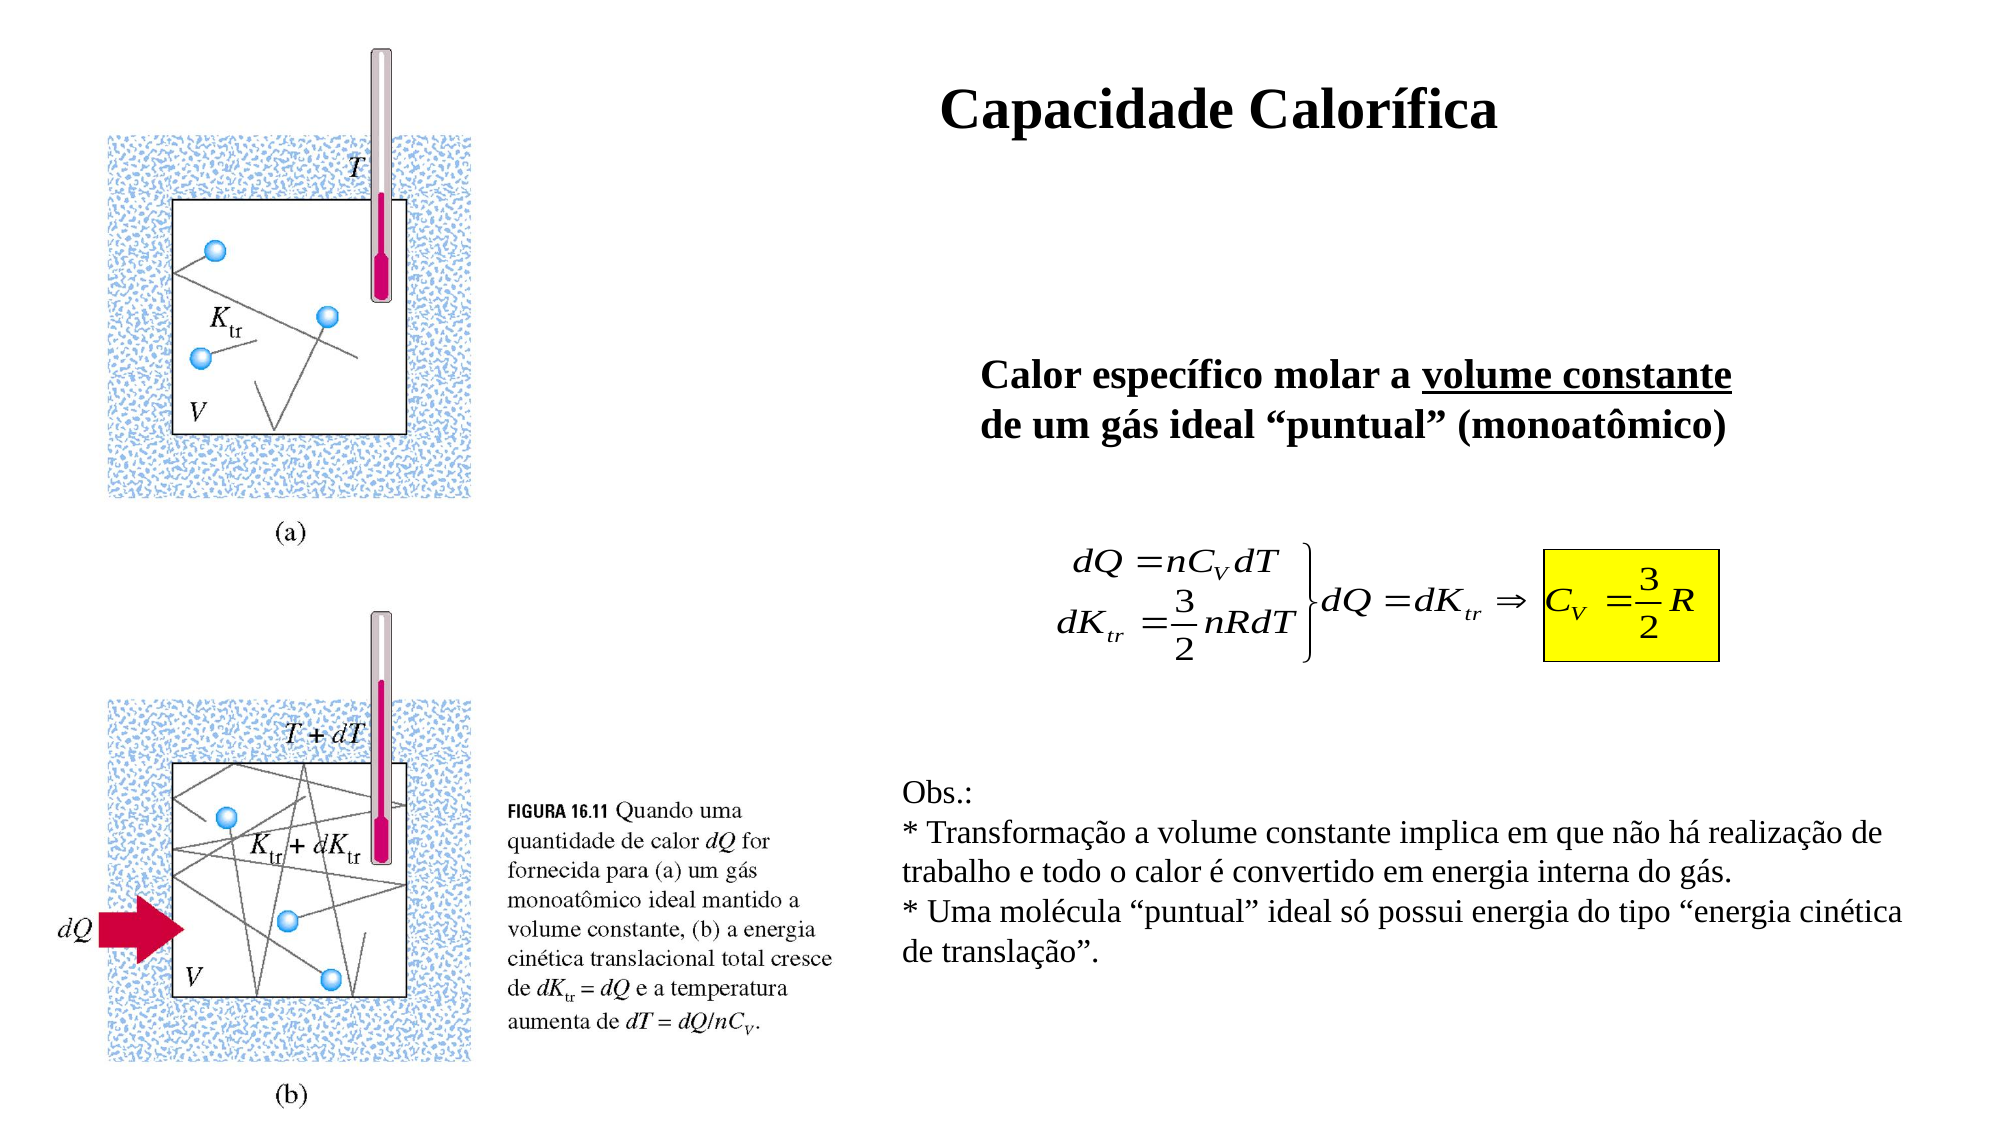

Capacidade Calorífica
Calor específico molar a volume constante
de um gás ideal “puntual” (monoatômico)
Obs.:
* Transformação a volume constante implica em que não há realização de trabalho e todo o calor é convertido em energia interna do gás.
* Uma molécula “puntual” ideal só possui energia do tipo “energia cinética de translação”.